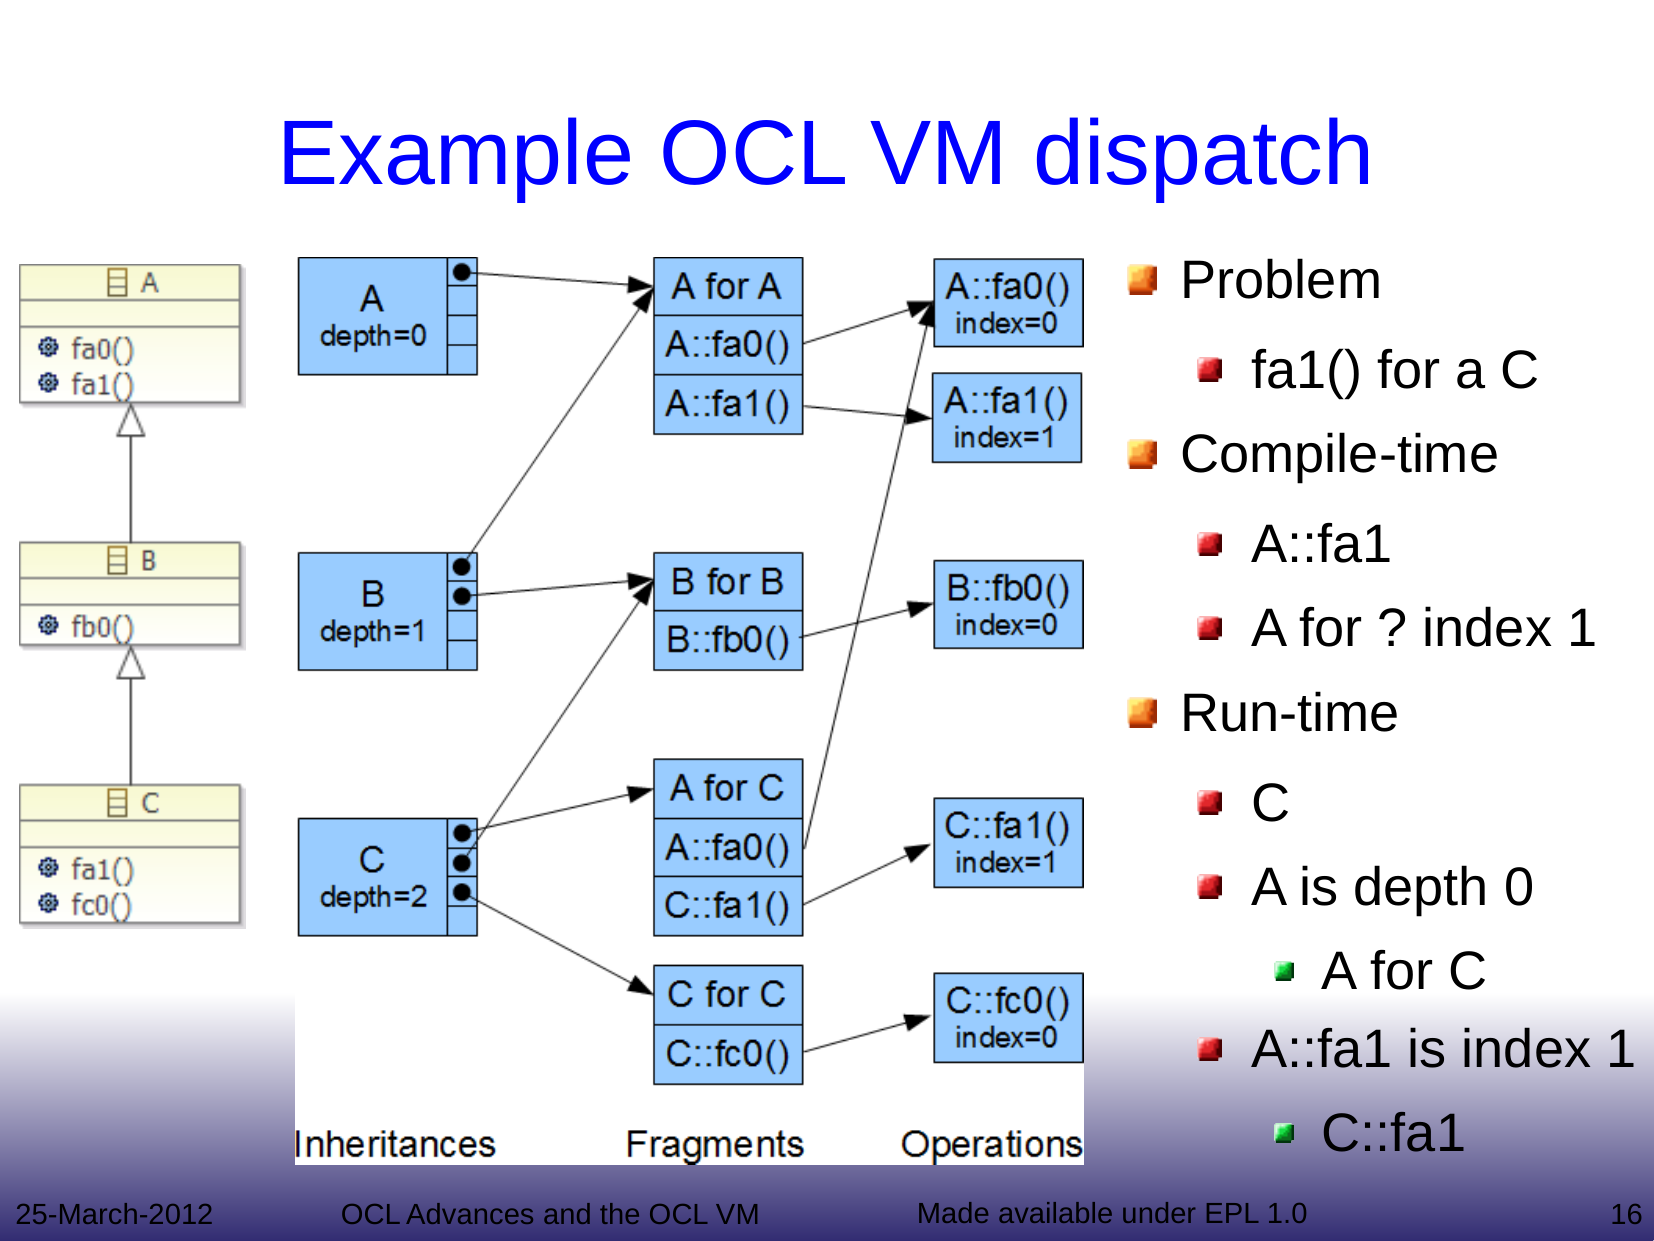

# Example OCL VM dispatch
Problem
fa1() for a C
Compile-time
A::fa1
A for ? index 1
Run-time
C
A is depth 0
A for C
A::fa1 is index 1
C::fa1
25-March-2012
OCL Advances and the OCL VM
16